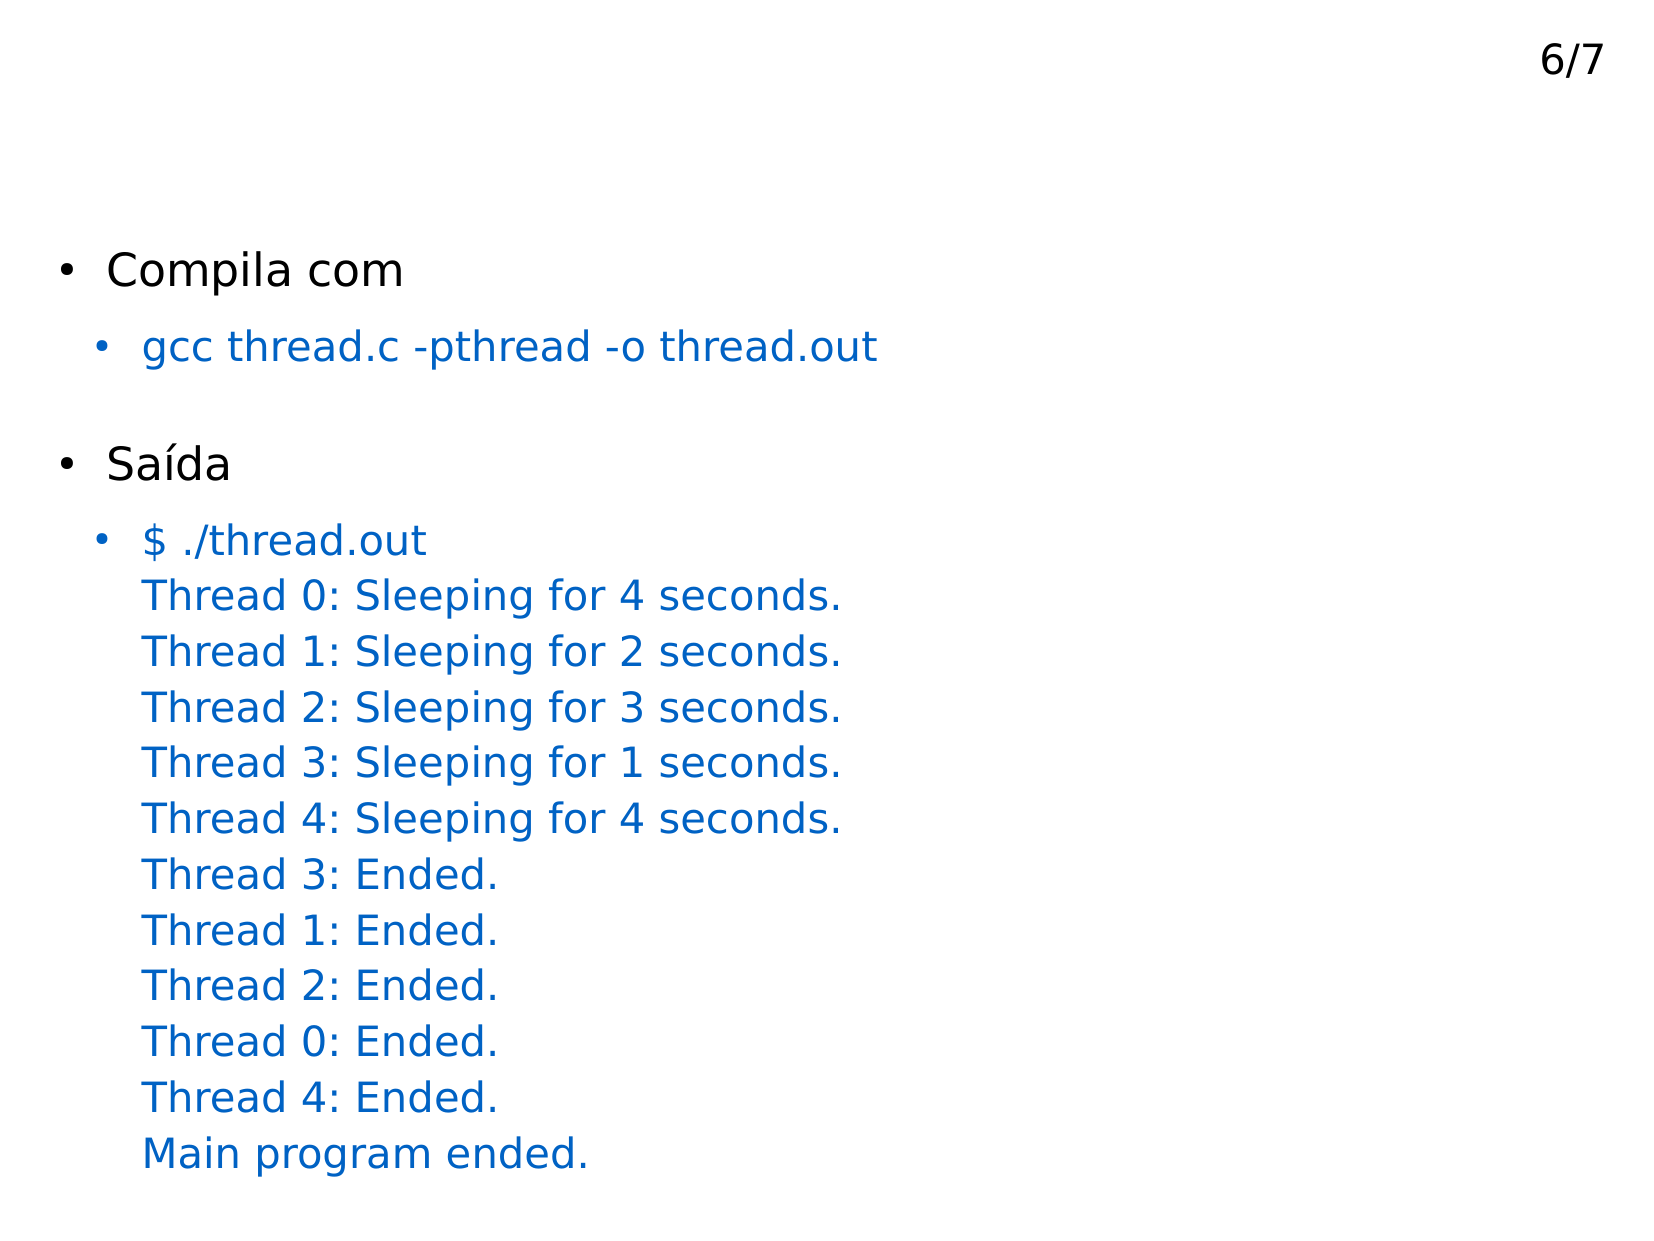

#
6
Compila com
gcc thread.c -pthread -o thread.out
Saída
$ ./thread.out
Thread 0: Sleeping for 4 seconds.
Thread 1: Sleeping for 2 seconds.
Thread 2: Sleeping for 3 seconds.
Thread 3: Sleeping for 1 seconds.
Thread 4: Sleeping for 4 seconds.
Thread 3: Ended.
Thread 1: Ended.
Thread 2: Ended.
Thread 0: Ended.
Thread 4: Ended.
Main program ended.